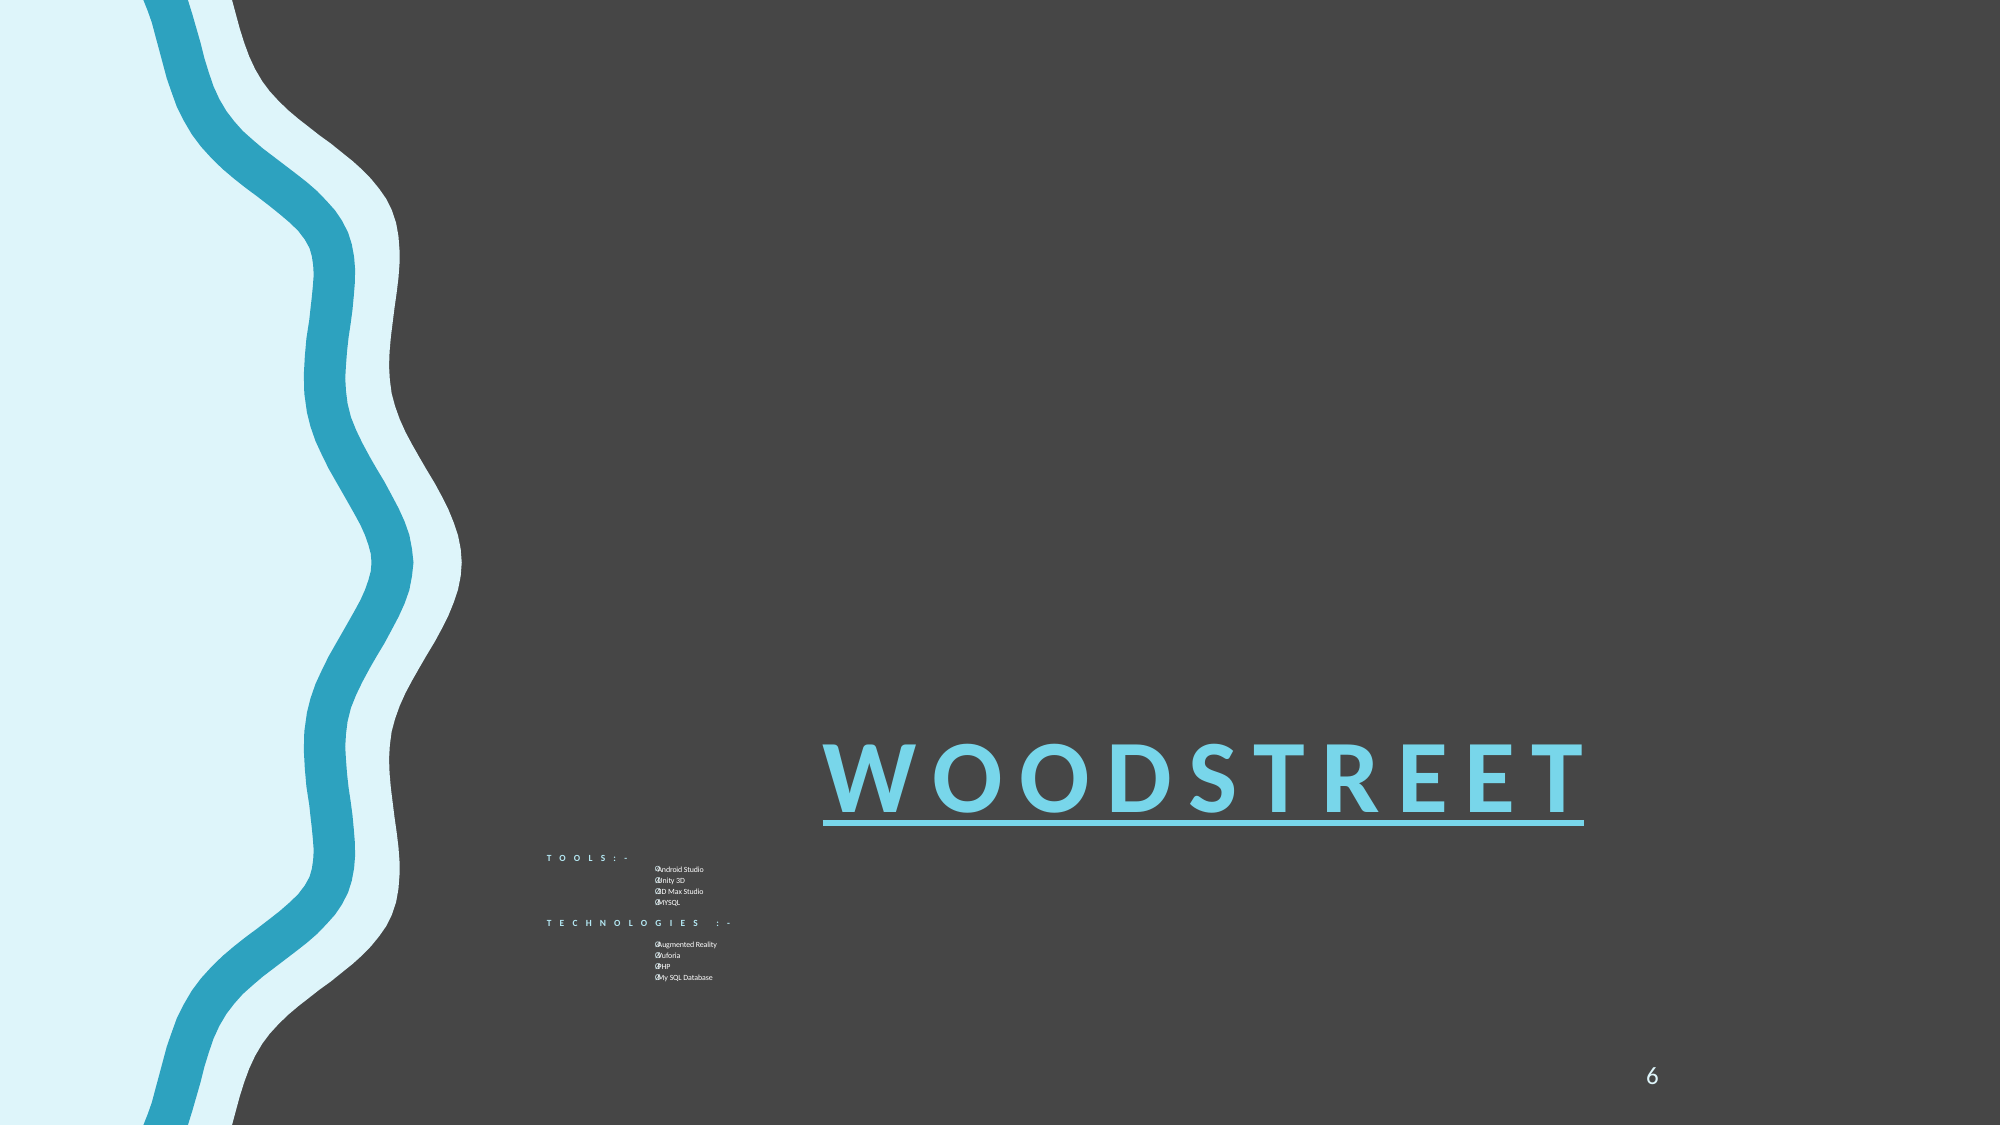

# WoodStreet
Tools:-
 Android Studio
 Unity 3D
 3D Max Studio
 MYSQL
Technologies :-
 Augmented Reality
 Vuforia
 PHP
 My SQL Database